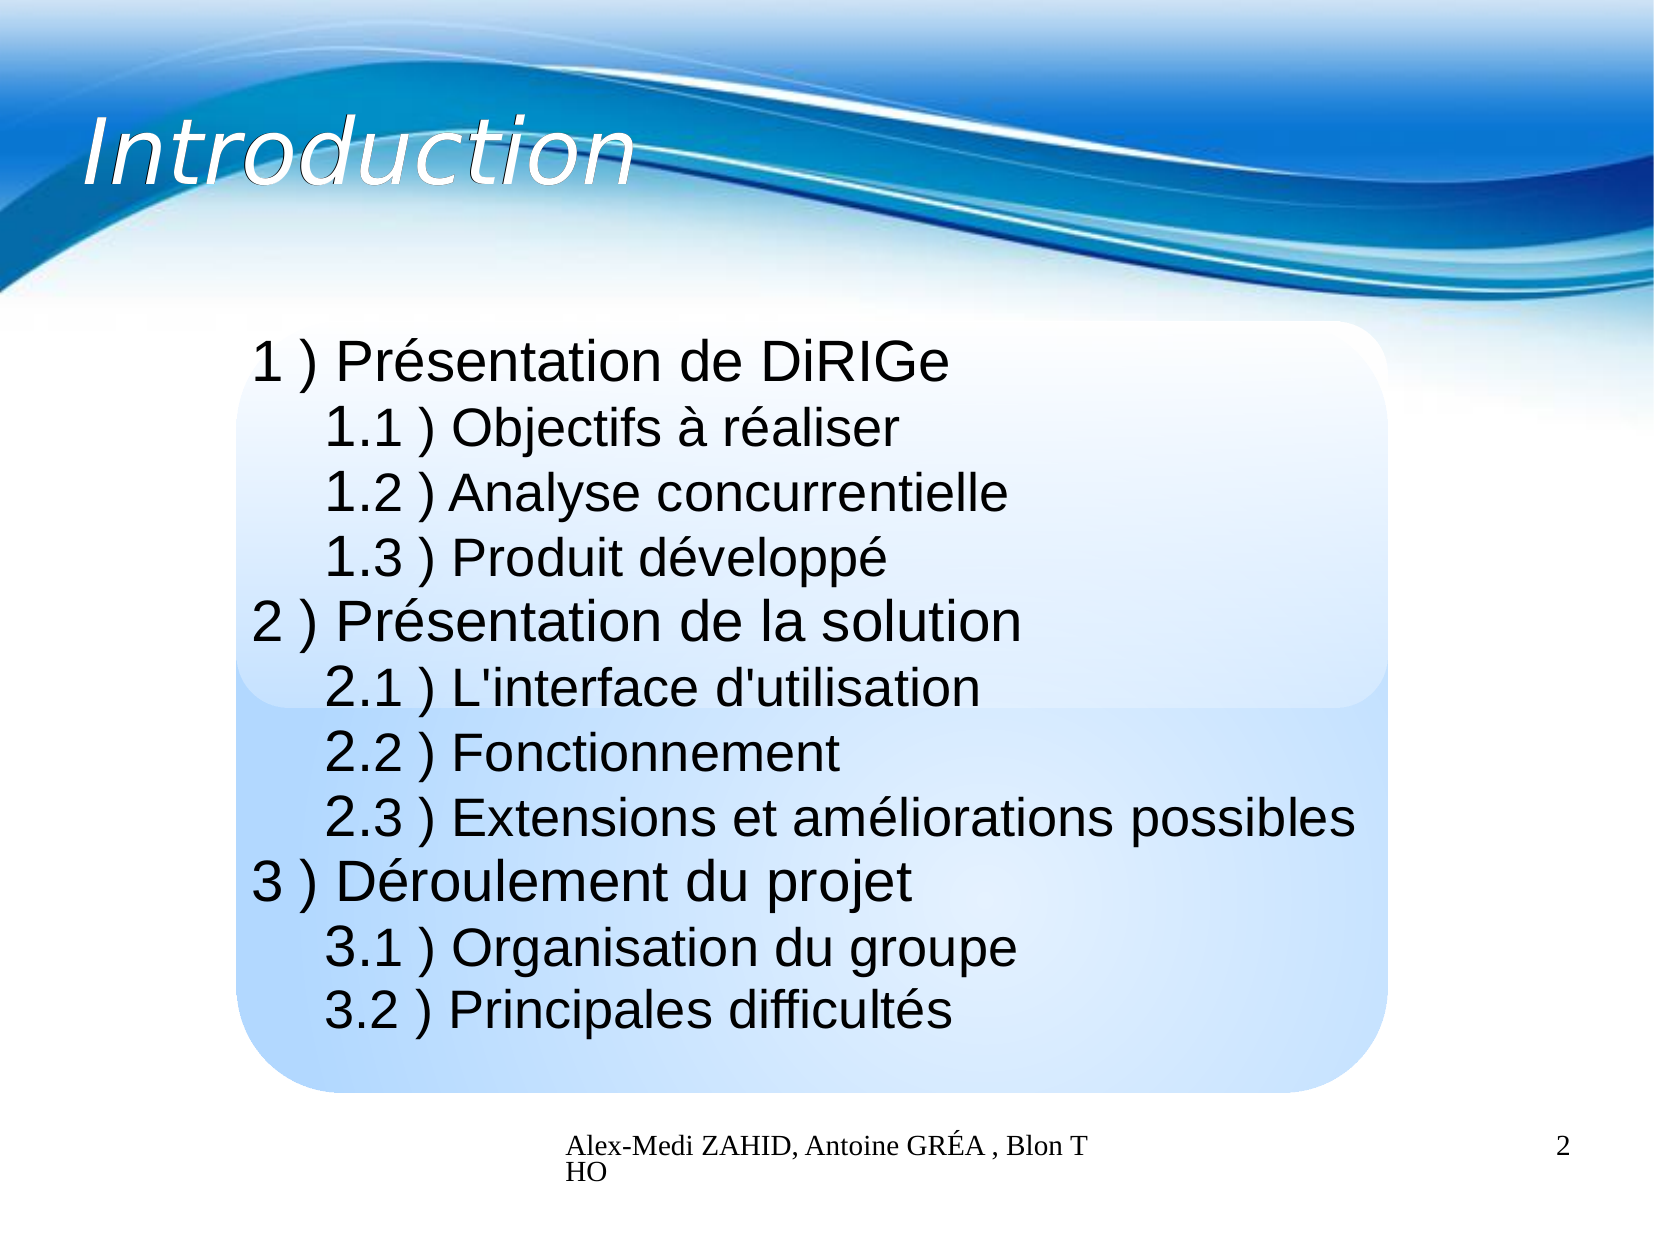

# Introduction
1 ) Présentation de DiRIGe
	1.1 ) Objectifs à réaliser
	1.2 ) Analyse concurrentielle
	1.3 ) Produit développé
2 ) Présentation de la solution
	2.1 ) L'interface d'utilisation
	2.2 ) Fonctionnement
	2.3 ) Extensions et améliorations possibles
3 ) Déroulement du projet
	3.1 ) Organisation du groupe
	3.2 ) Principales difficultés
Alex-Medi ZAHID, Antoine GRÉA , Blon THO
2